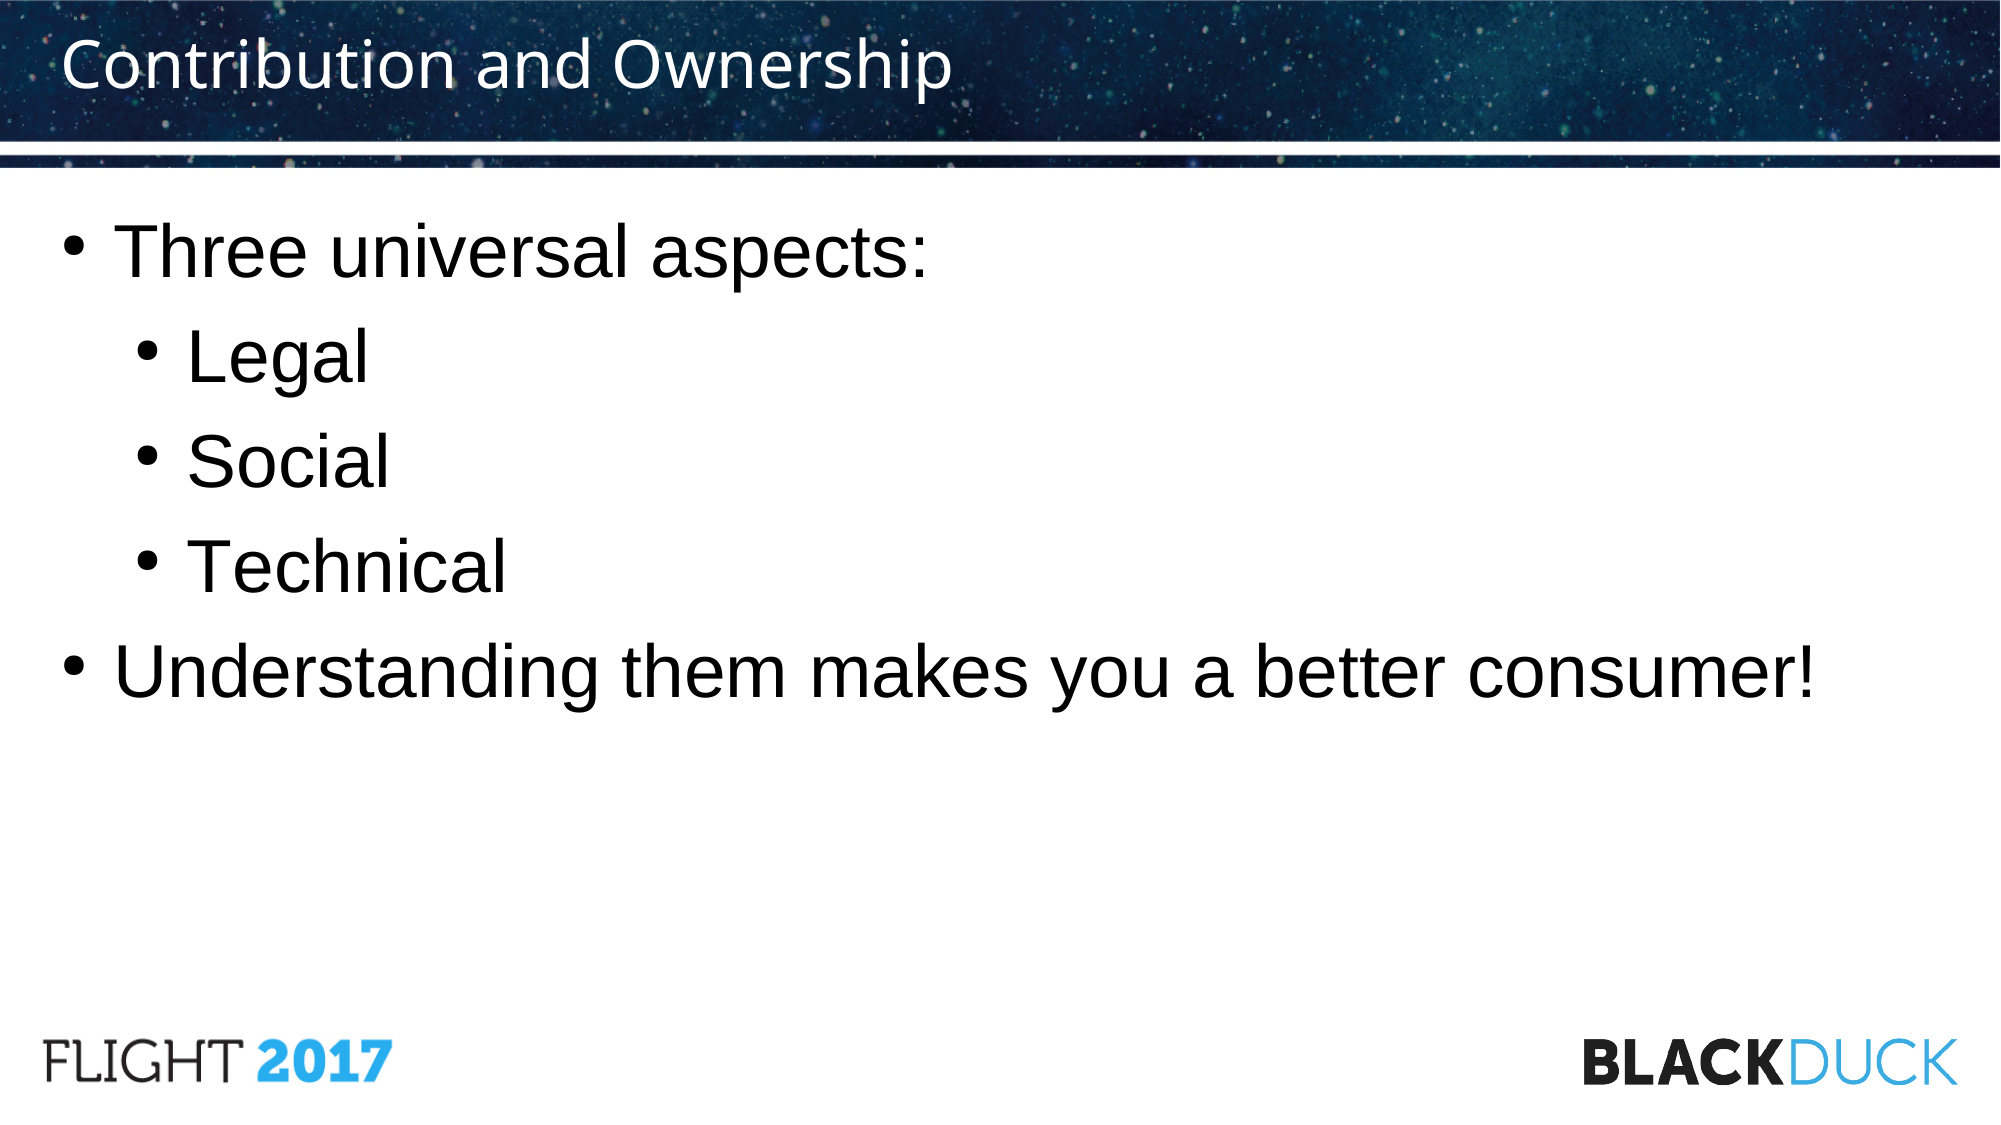

Contribution and Ownership
#
Three universal aspects:
Legal
Social
Technical
Understanding them makes you a better consumer!